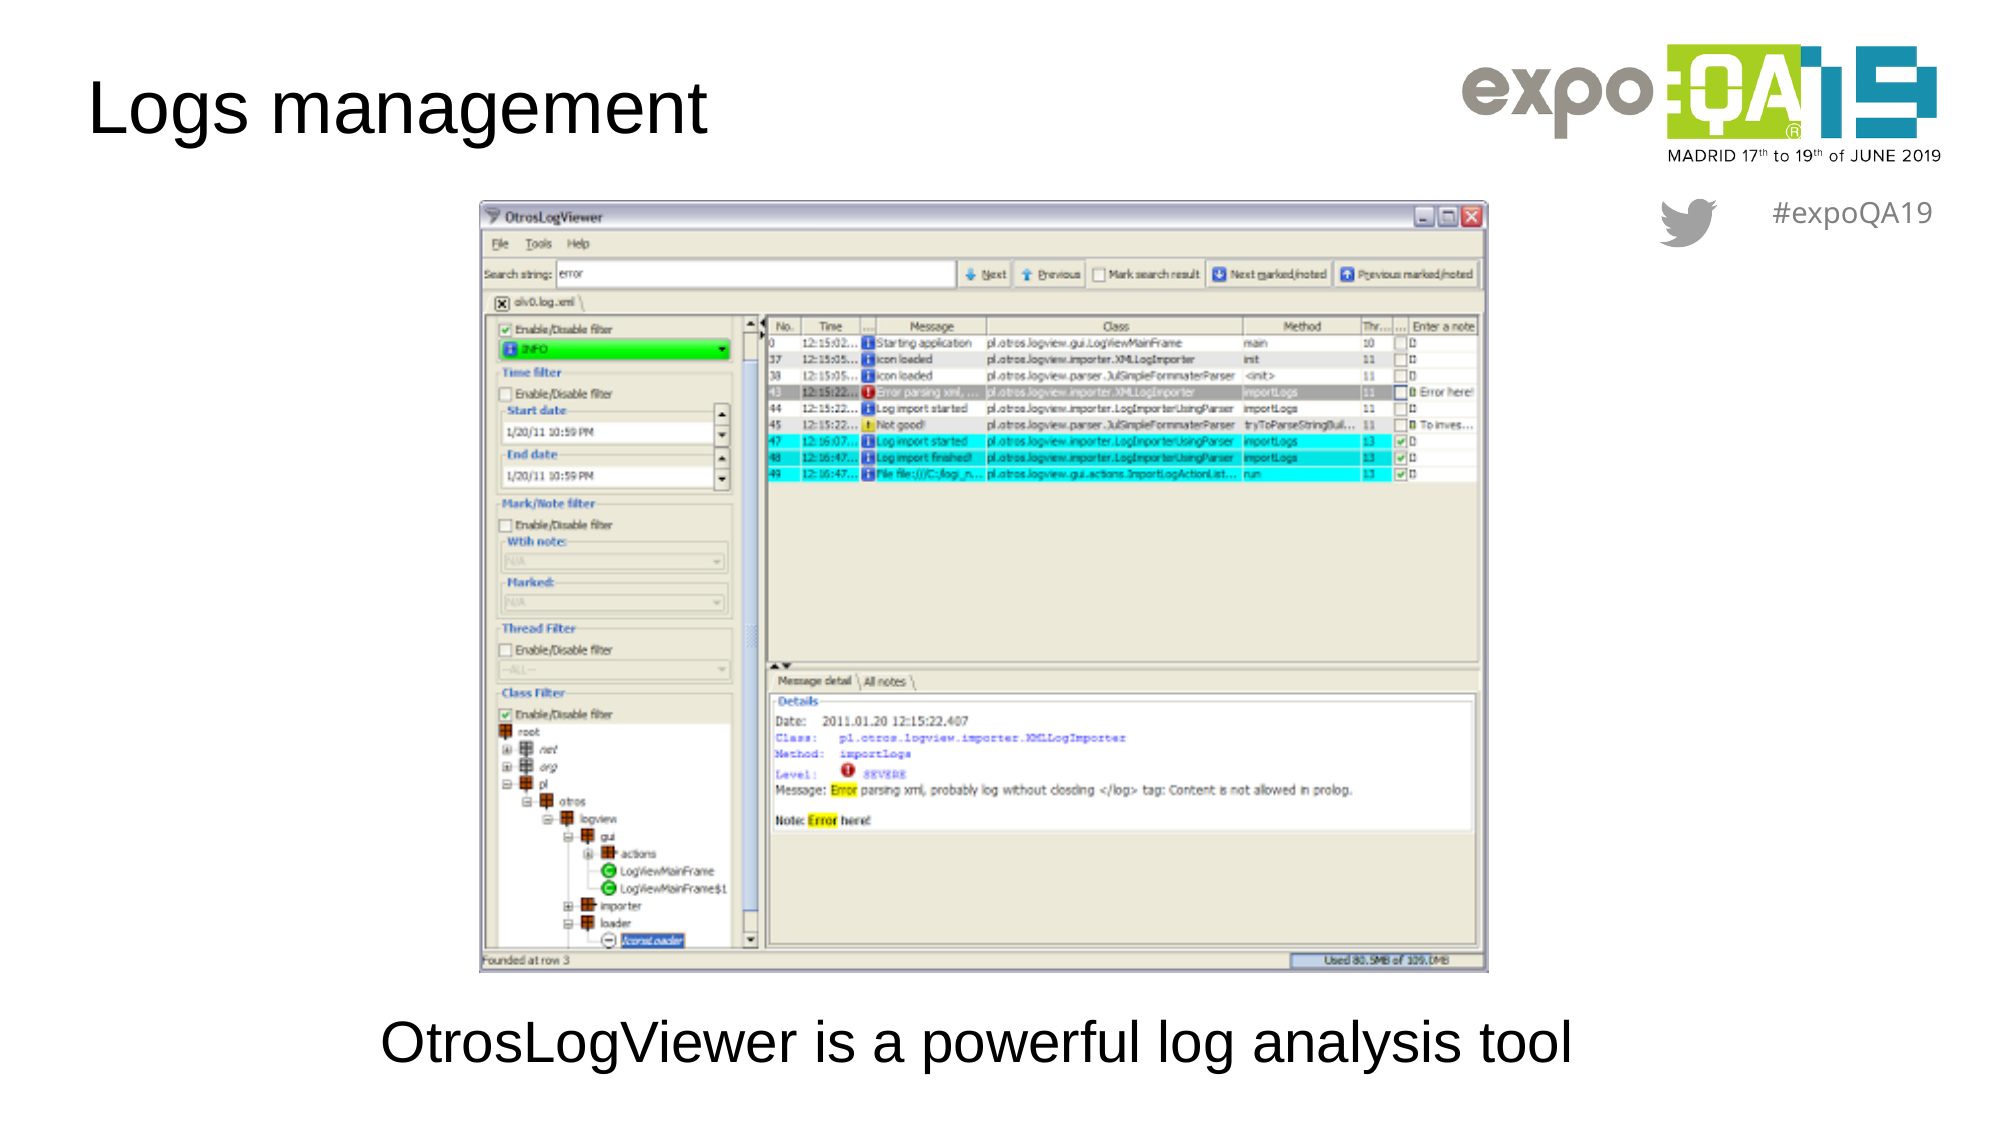

# Logs management
OtrosLogViewer is a powerful log analysis tool